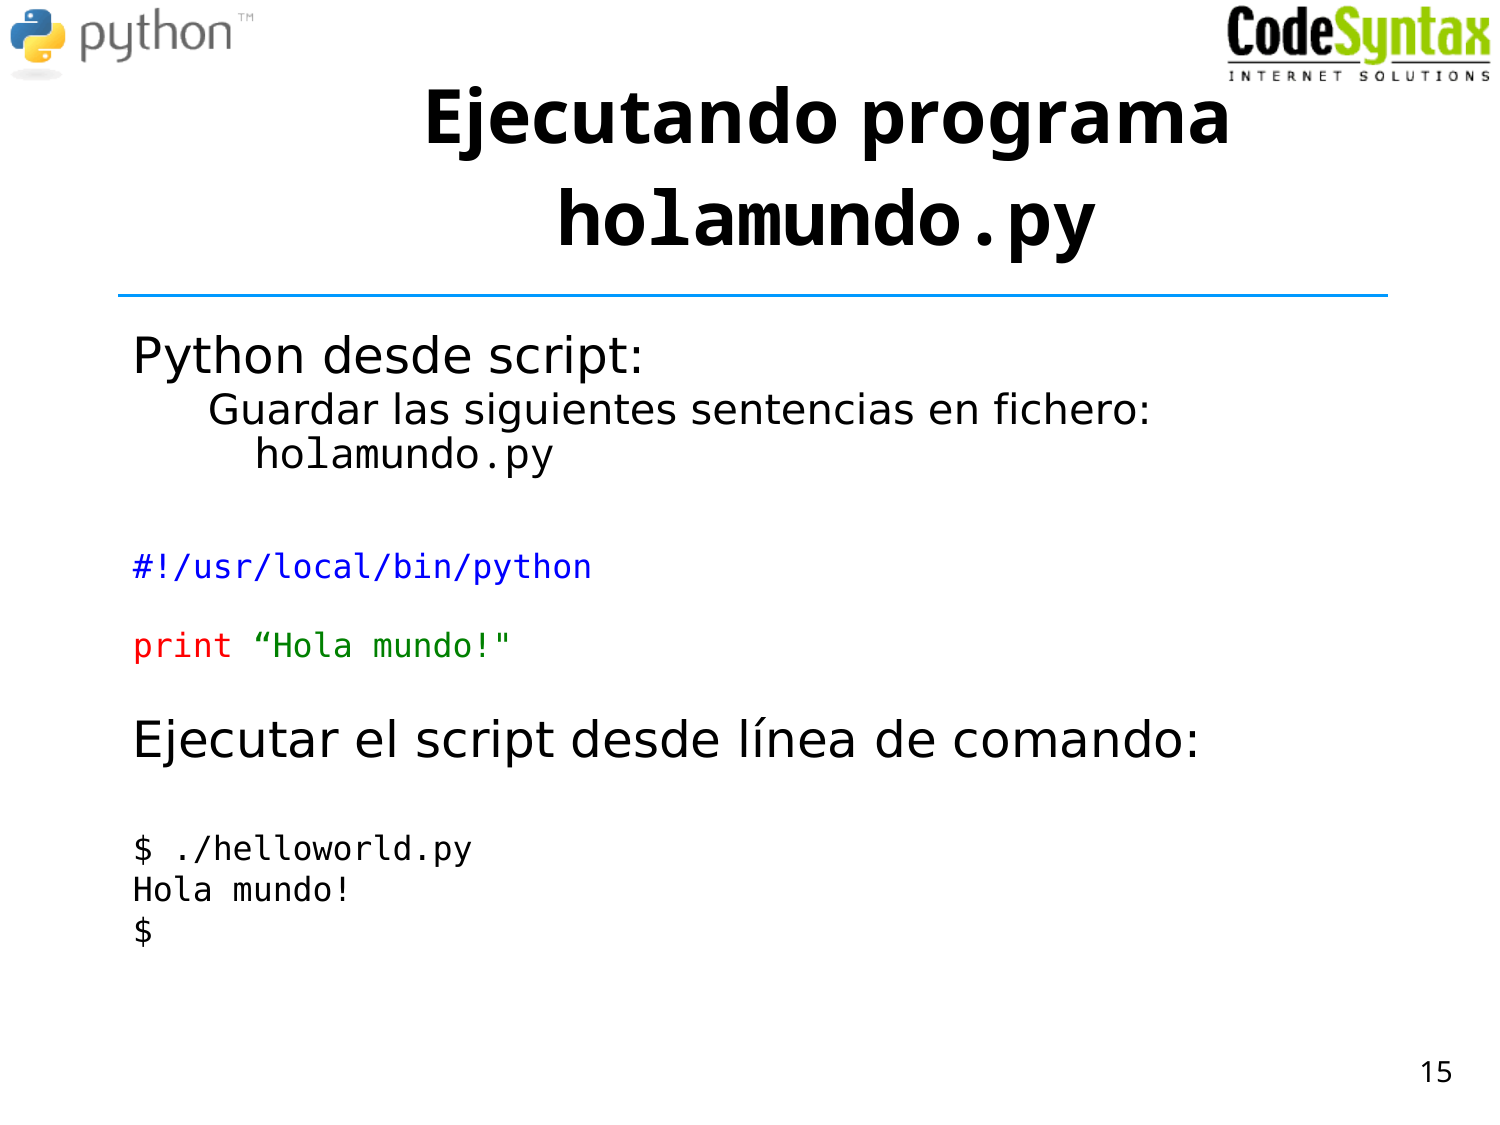

# Ejecutando programa holamundo.py
Python desde script:
Guardar las siguientes sentencias en fichero: holamundo.py
#!/usr/local/bin/python
print “Hola mundo!"
Ejecutar el script desde línea de comando:
$ ./helloworld.py
Hola mundo!
$
15